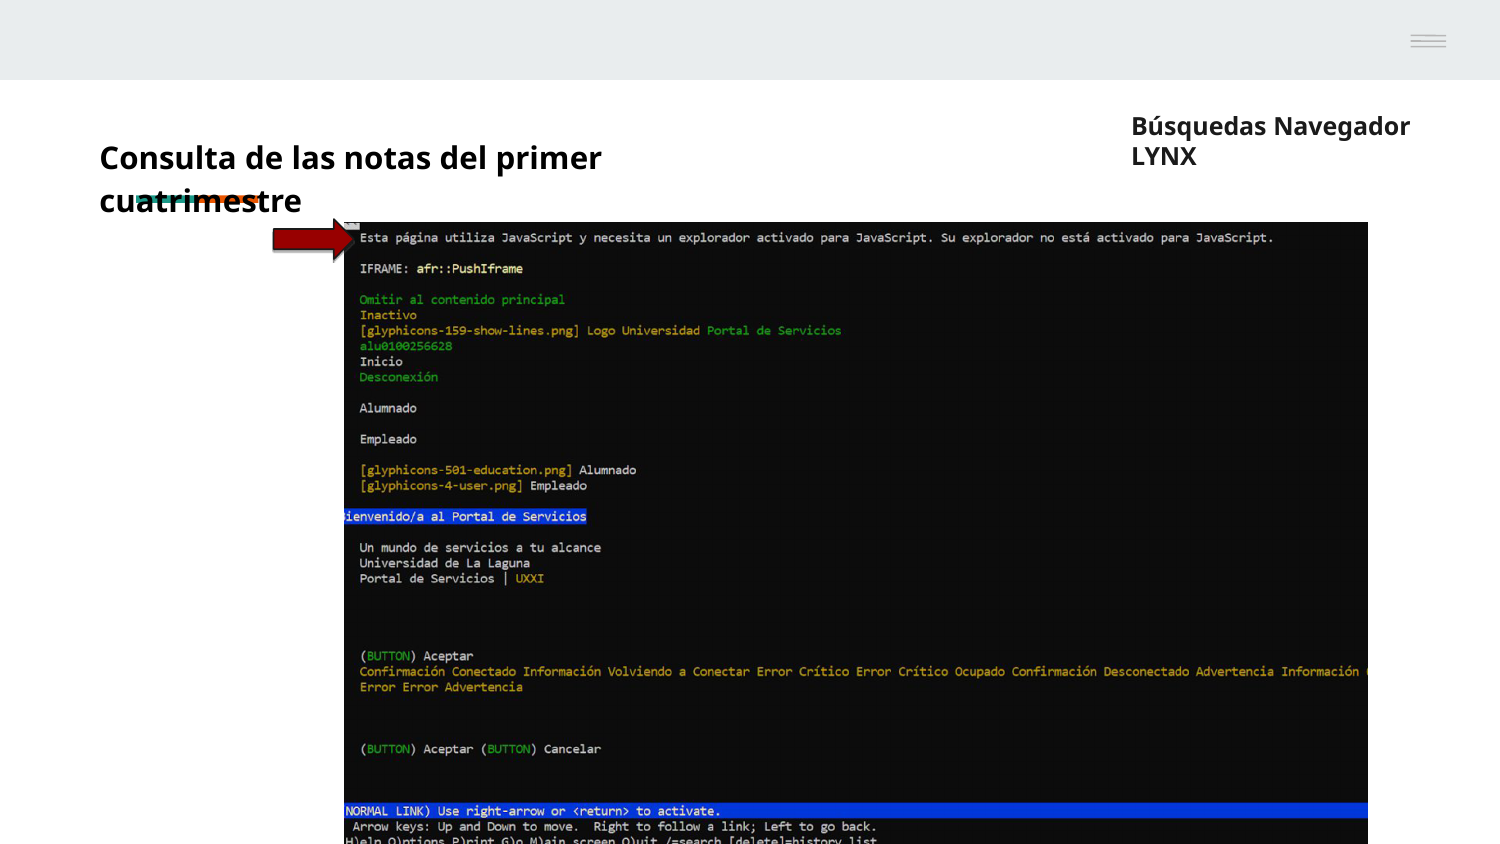

# Búsquedas Navegador LYNX
Consulta de las notas del primer cuatrimestre